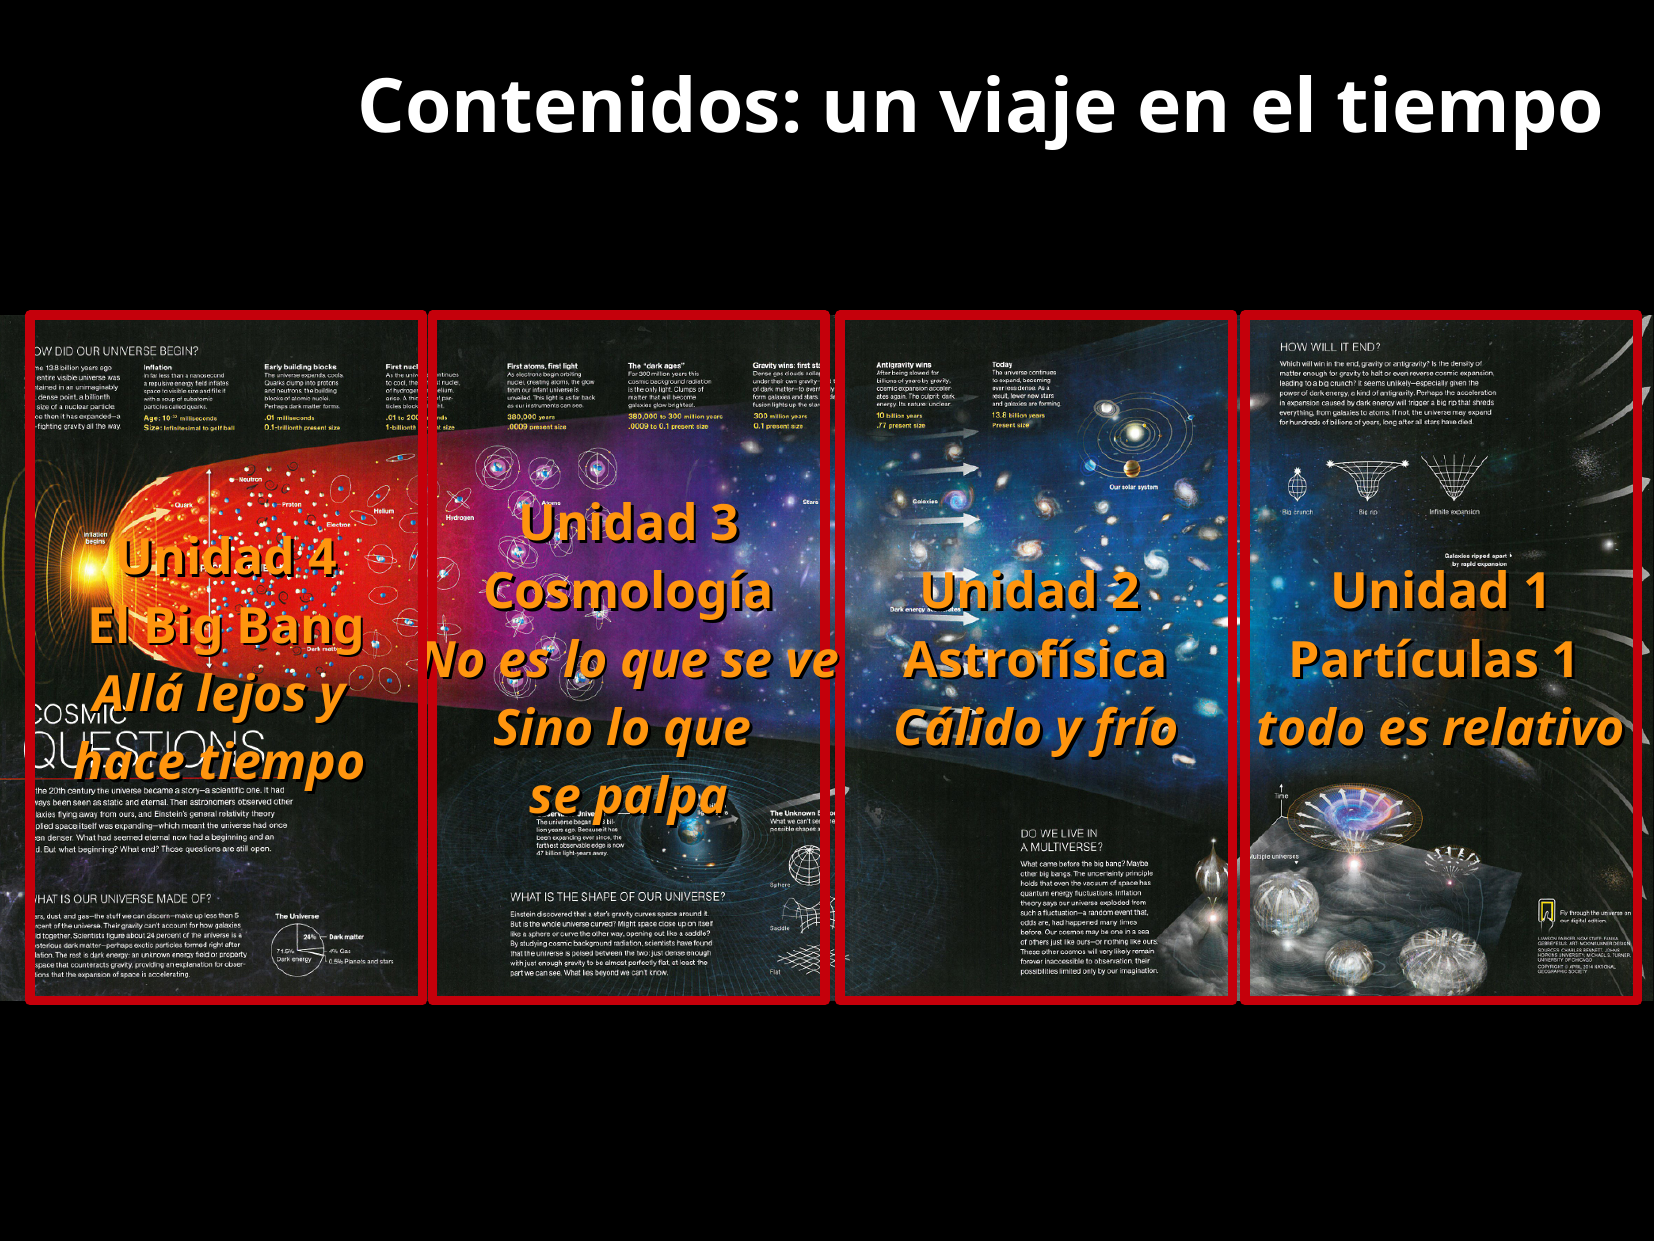

# Contenidos: un viaje en el tiempo
Unidad 4
El Big Bang
Allá lejos y
hace tiempo
Unidad 3
Cosmología
No es lo que se ve
Sino lo que
se palpa
Unidad 2
Astrofísica
Cálido y frío
Unidad 1
Partículas 1
todo es relativo
07 Ago 2019
Asorey - IPAC 2019 - 01 - U01C01
11